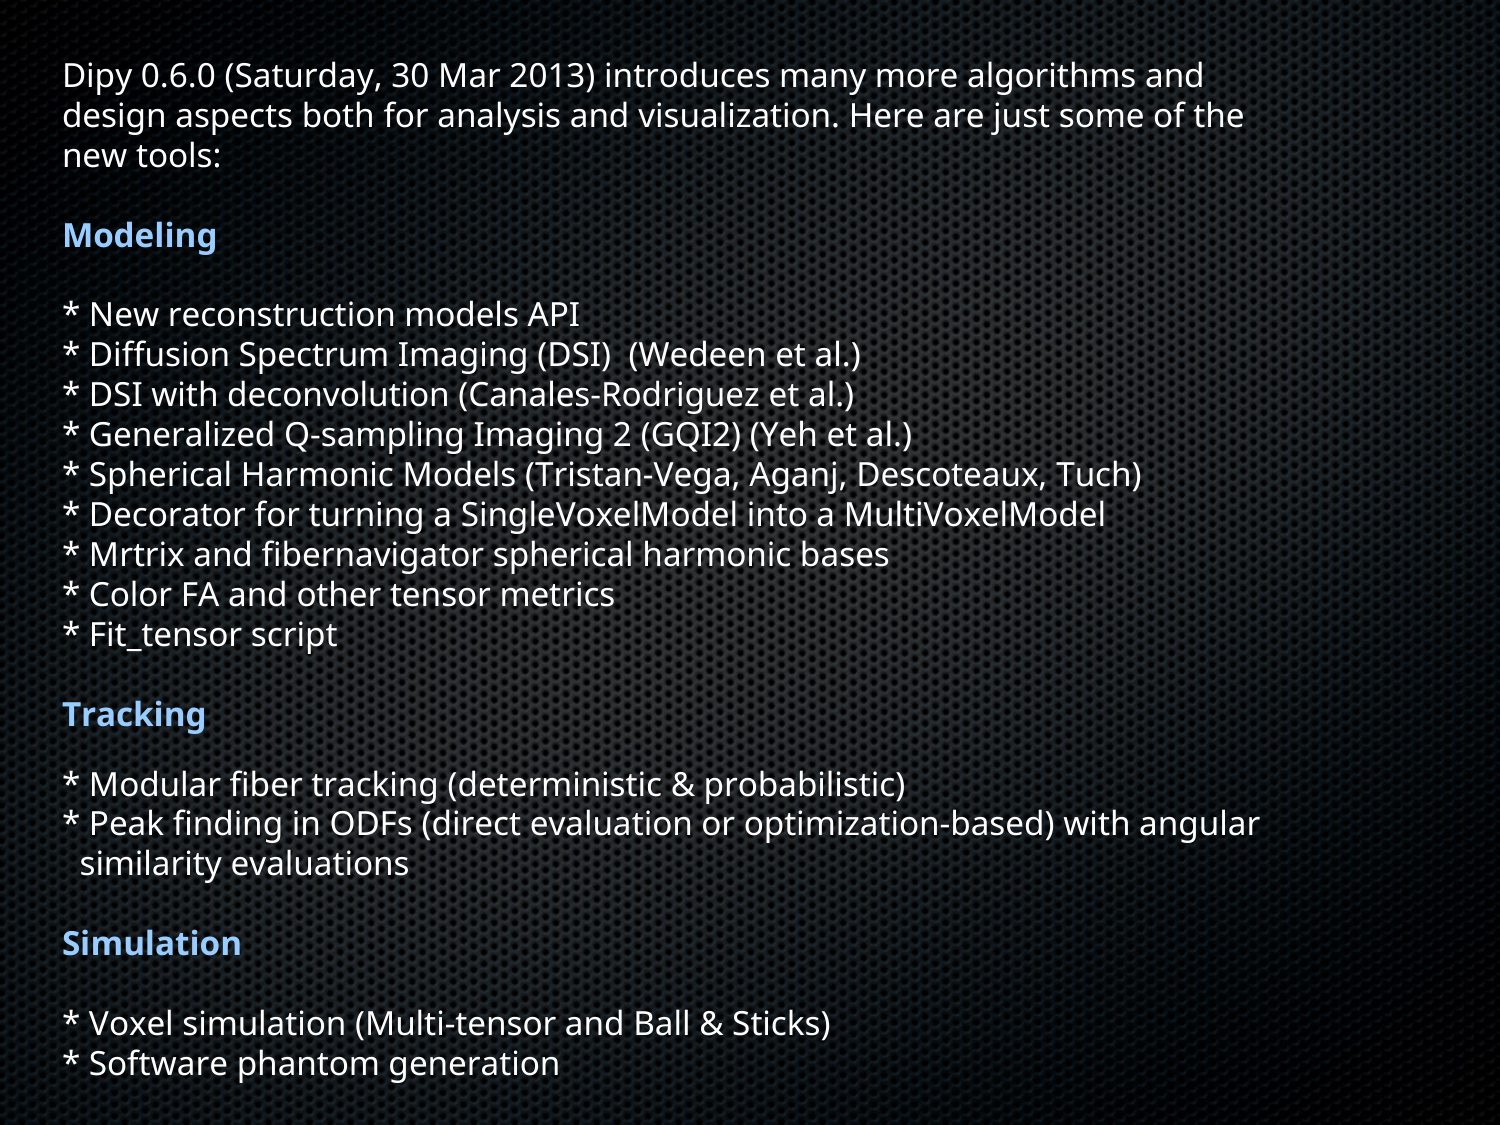

Dipy 0.6.0 (Saturday, 30 Mar 2013) introduces many more algorithms and
design aspects both for analysis and visualization. Here are just some of the
new tools:
Modeling
* New reconstruction models API
* Diffusion Spectrum Imaging (DSI) (Wedeen et al.)
* DSI with deconvolution (Canales-Rodriguez et al.)
* Generalized Q-sampling Imaging 2 (GQI2) (Yeh et al.)
* Spherical Harmonic Models (Tristan-Vega, Aganj, Descoteaux, Tuch)
* Decorator for turning a SingleVoxelModel into a MultiVoxelModel
* Mrtrix and fibernavigator spherical harmonic bases
* Color FA and other tensor metrics
* Fit_tensor script
Tracking
* Modular fiber tracking (deterministic & probabilistic)
* Peak finding in ODFs (direct evaluation or optimization-based) with angular
 similarity evaluations
Simulation
* Voxel simulation (Multi-tensor and Ball & Sticks)
* Software phantom generation